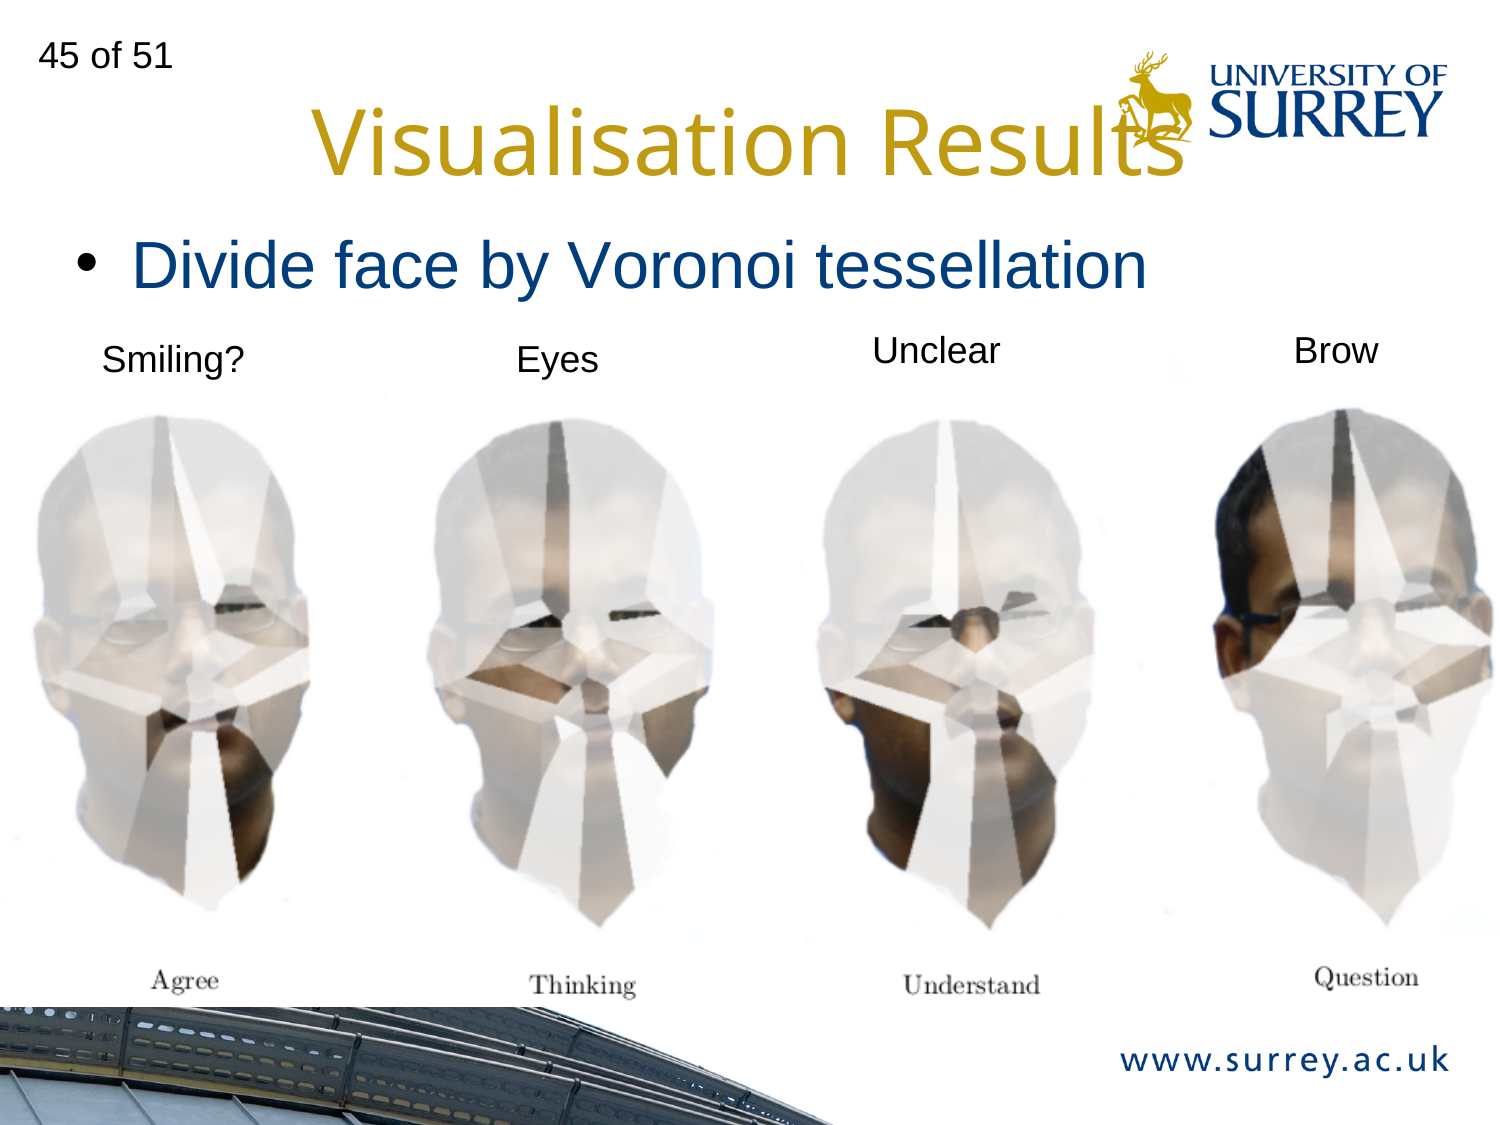

# Visualisation Results
Divide face by Voronoi tessellation
Unclear
Brow
Smiling?
Eyes